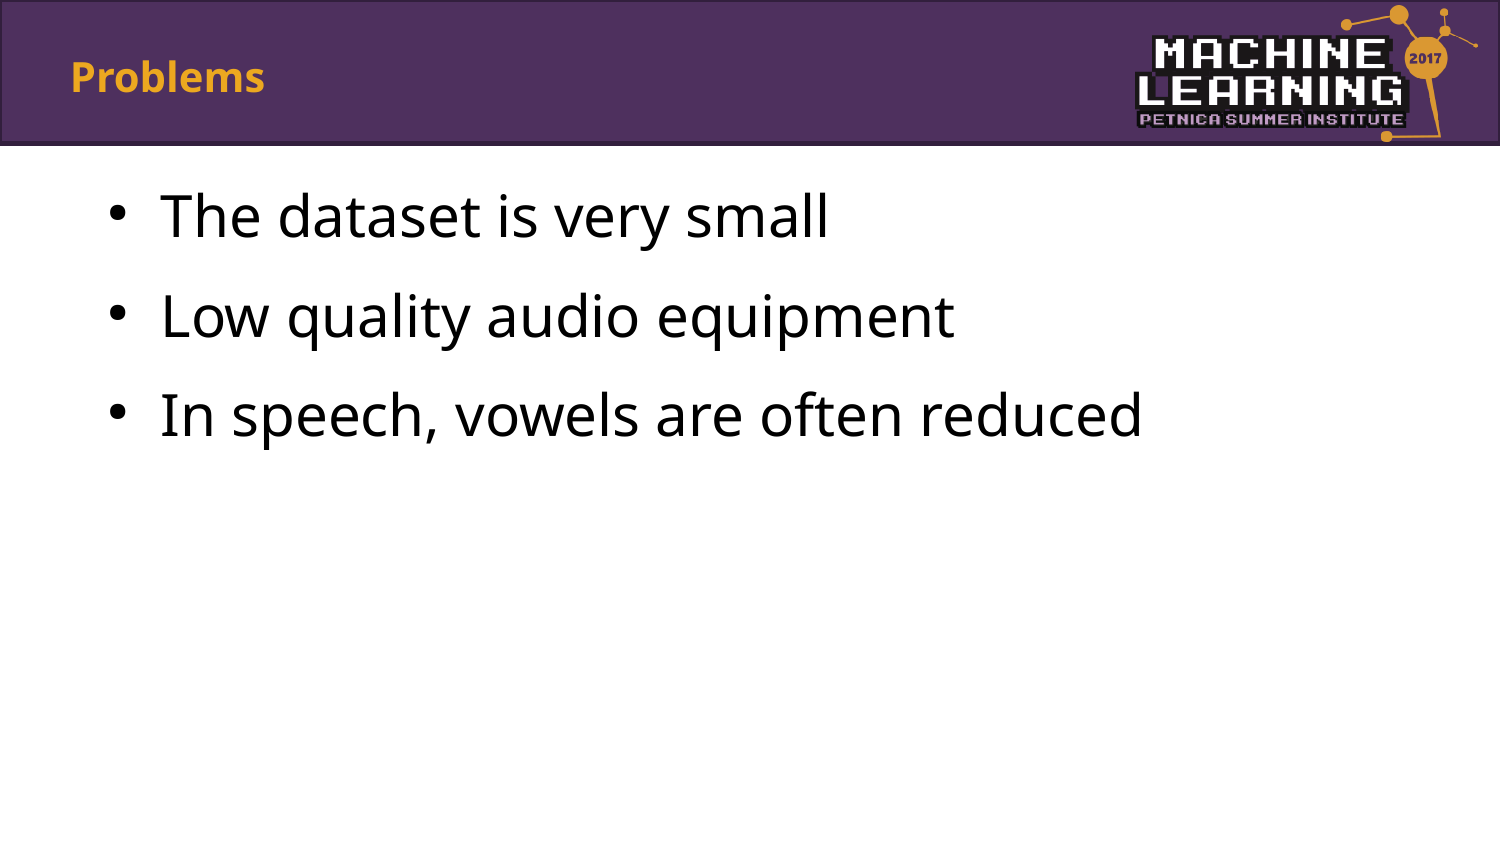

Problems
# The dataset is very small
Low quality audio equipment
In speech, vowels are often reduced